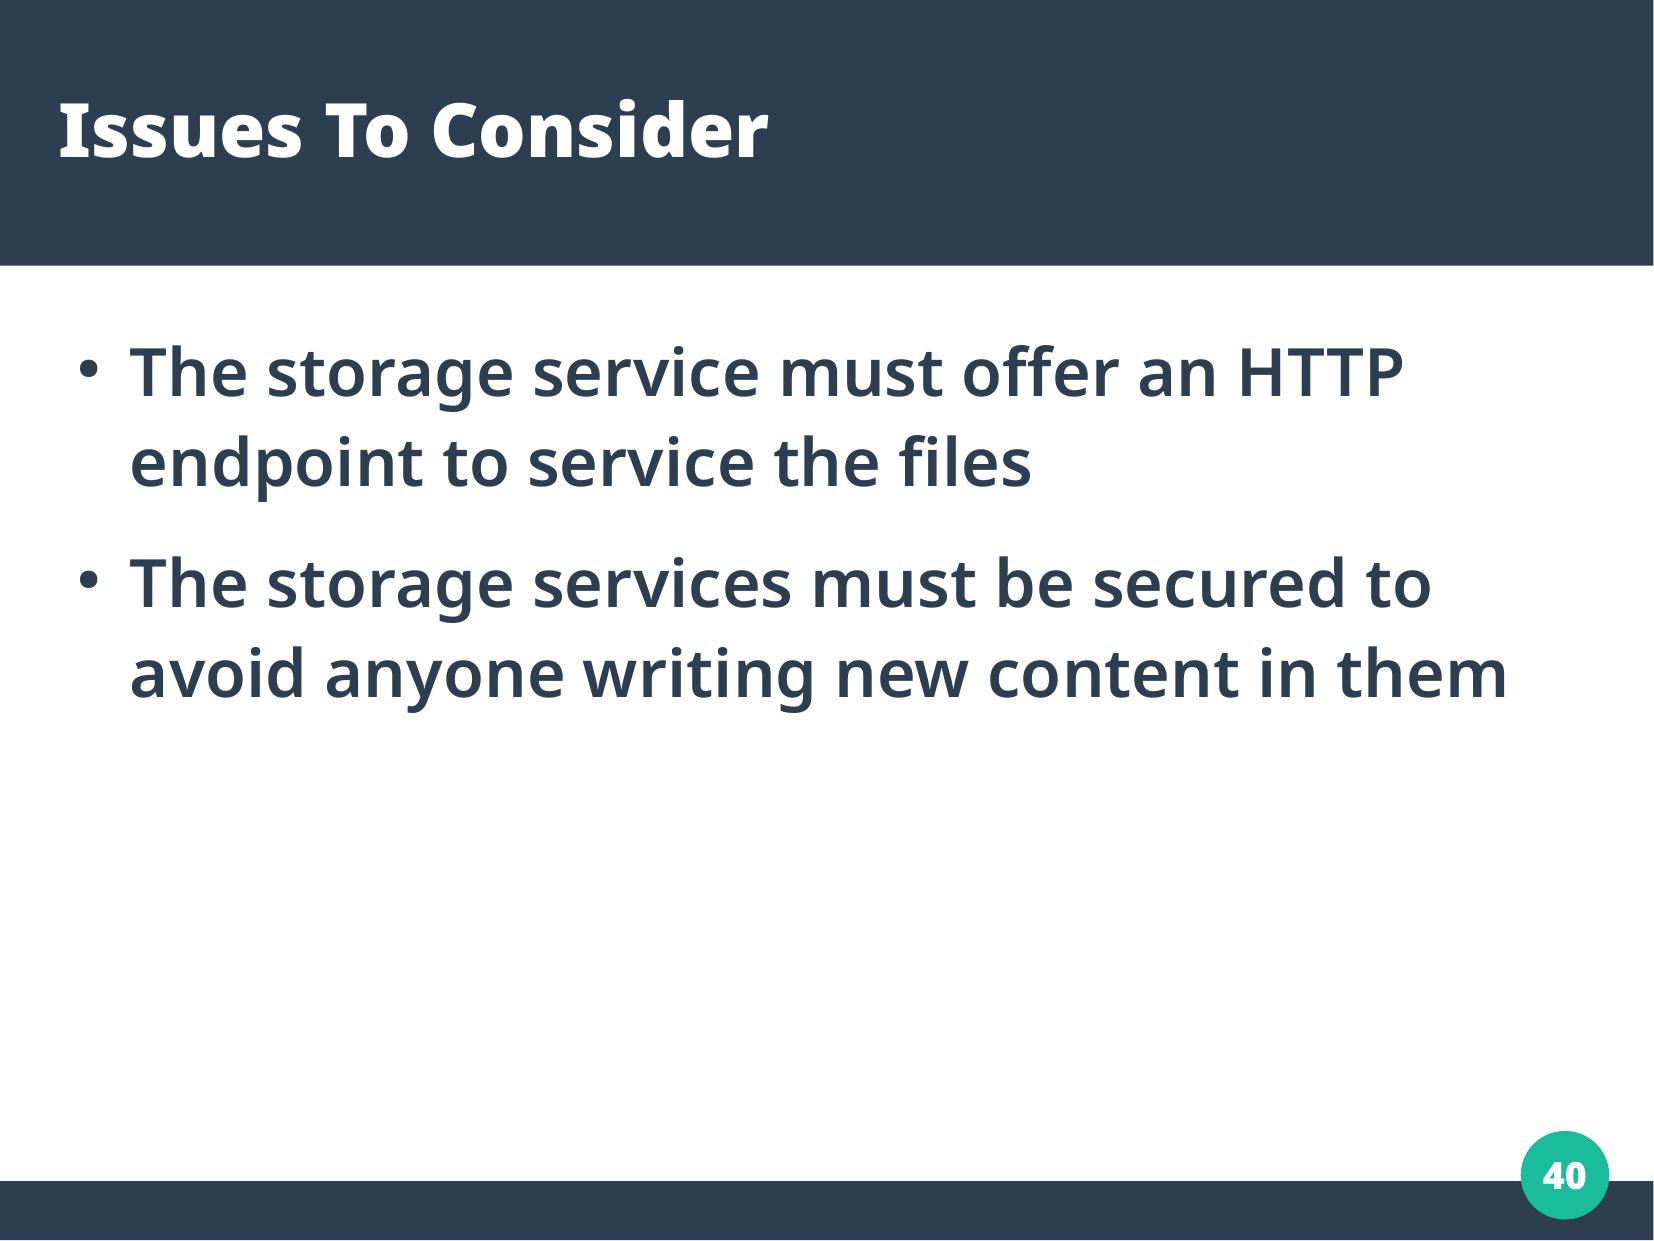

# Issues To Consider
The storage service must offer an HTTP endpoint to service the files
The storage services must be secured to avoid anyone writing new content in them
40